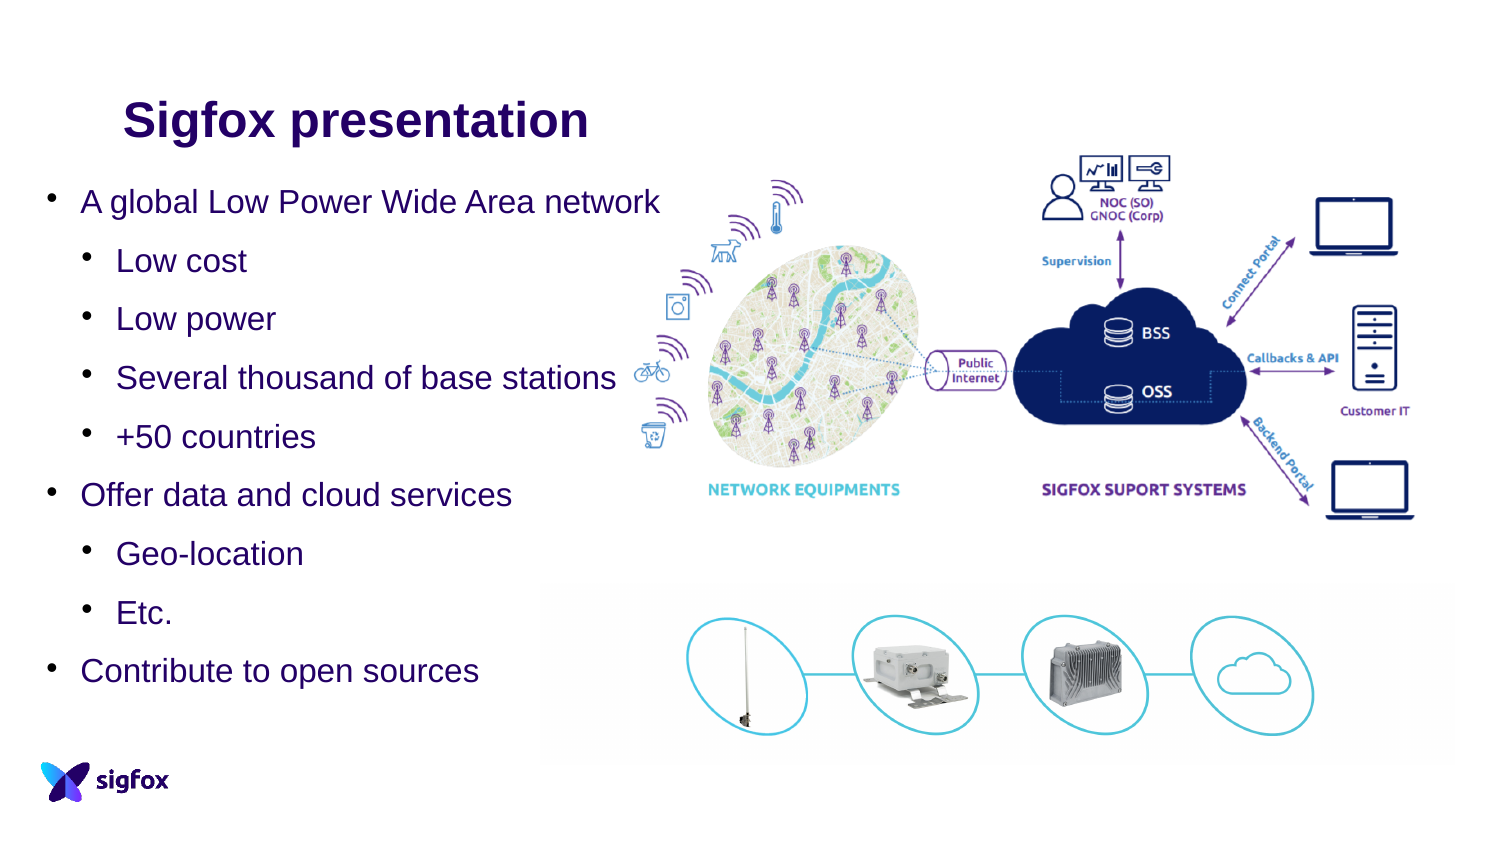

Sigfox presentation
A global Low Power Wide Area network
Low cost
Low power
Several thousand of base stations
+50 countries
Offer data and cloud services
Geo-location
Etc.
Contribute to open sources